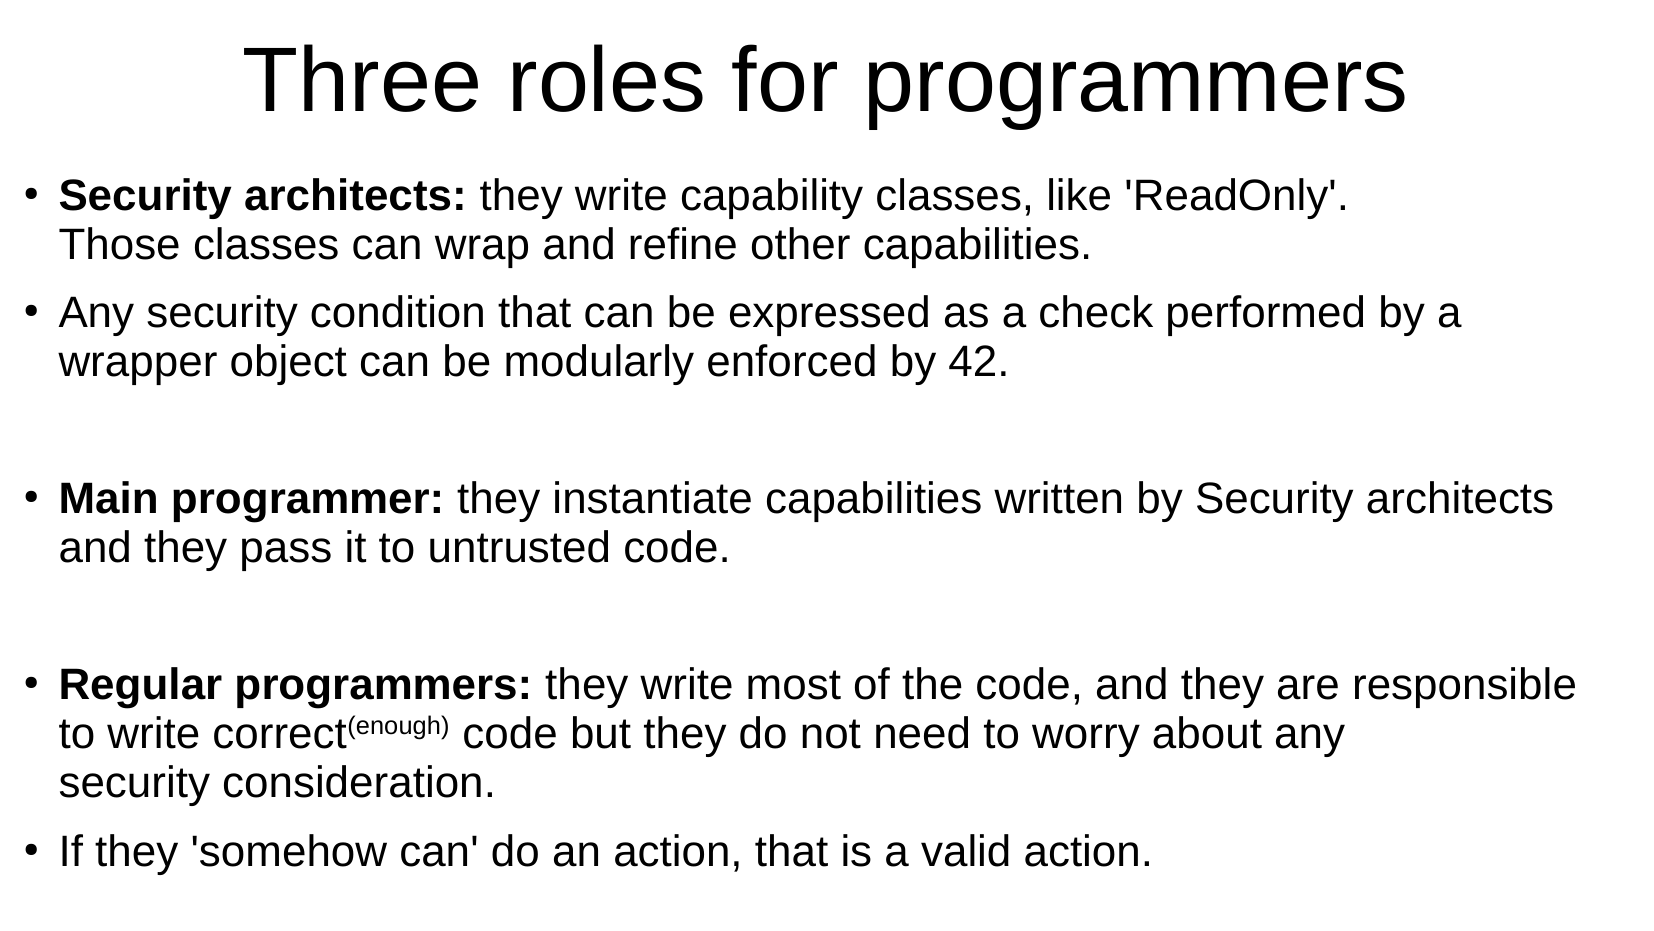

# Three roles for programmers
Security architects: they write capability classes, like 'ReadOnly'.
Those classes can wrap and refine other capabilities.
Any security condition that can be expressed as a check performed by a wrapper object can be modularly enforced by 42.
Main programmer: they instantiate capabilities written by Security architects and they pass it to untrusted code.
Regular programmers: they write most of the code, and they are responsible
to write correct(enough) code but they do not need to worry about any
security consideration.
If they 'somehow can' do an action, that is a valid action.